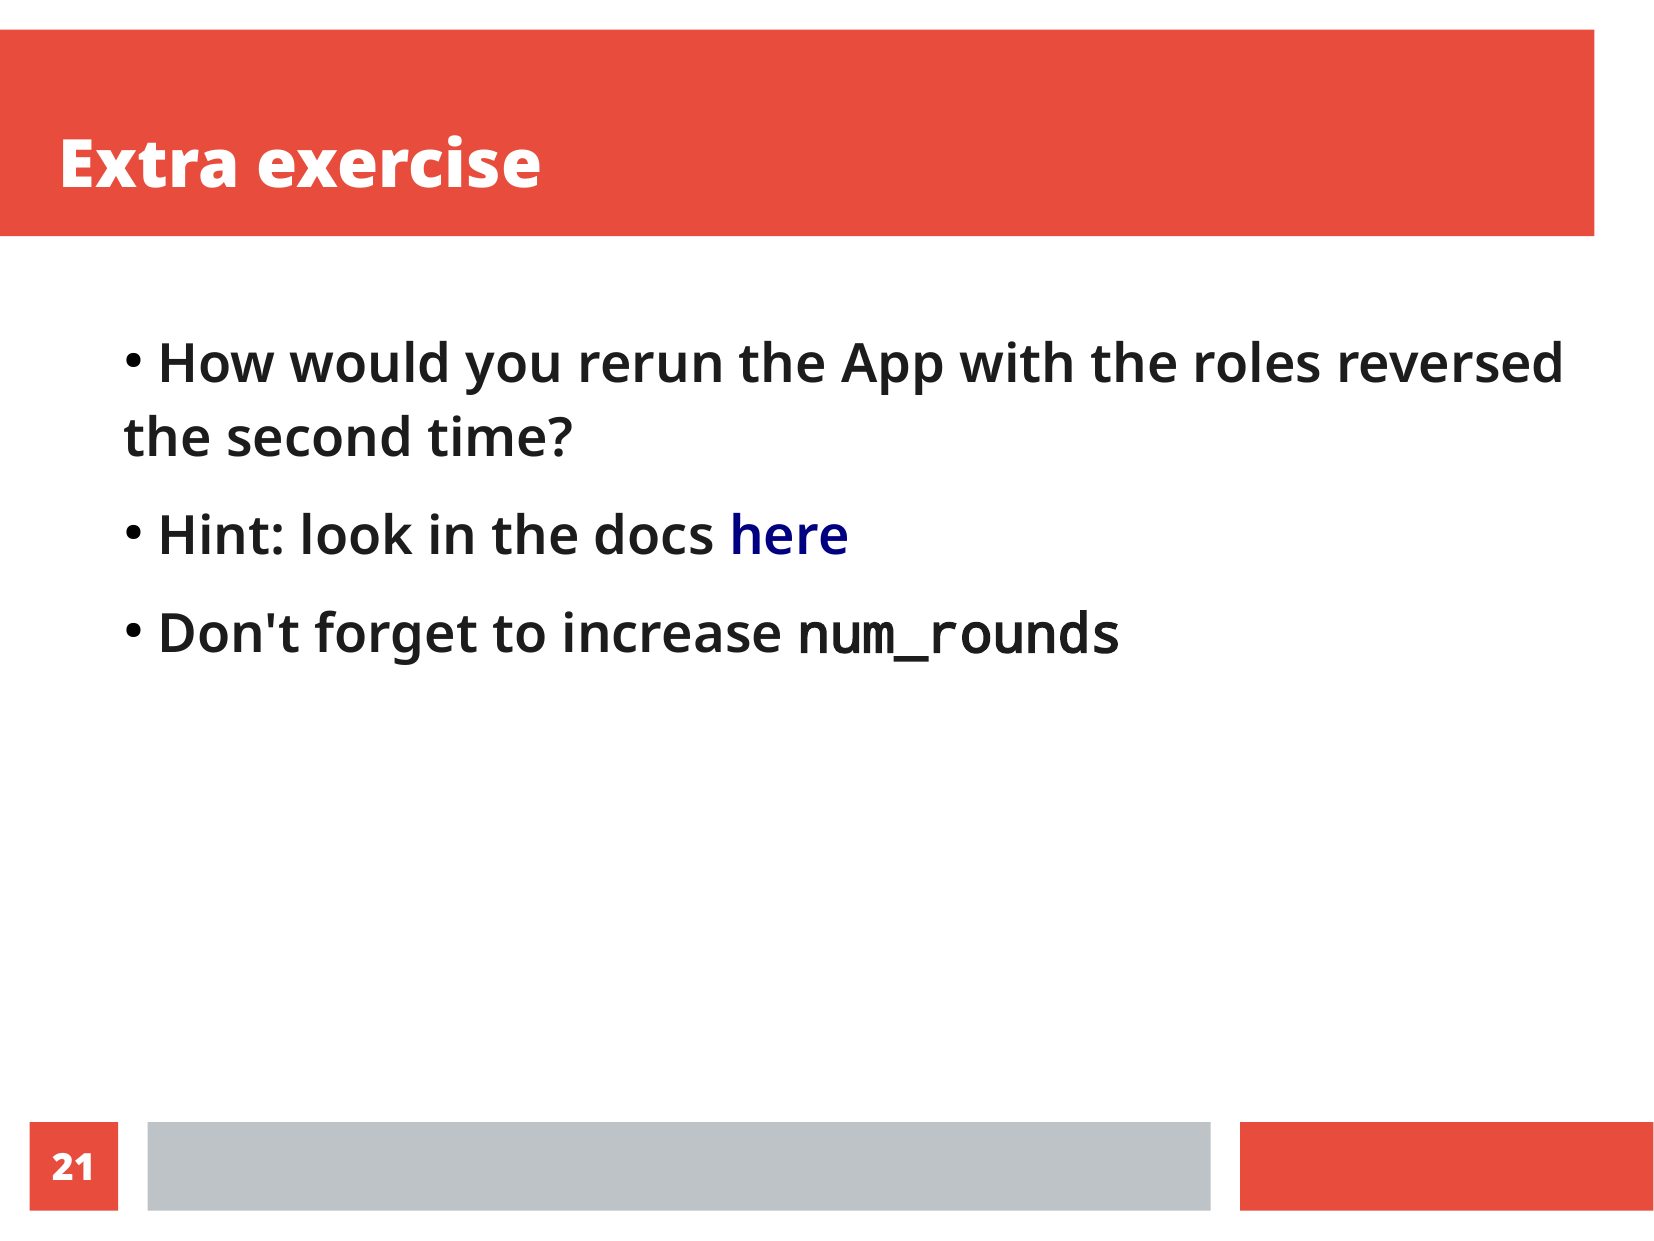

# Extra exercise
 How would you rerun the App with the roles reversed the second time?
 Hint: look in the docs here
 Don't forget to increase num_rounds
21